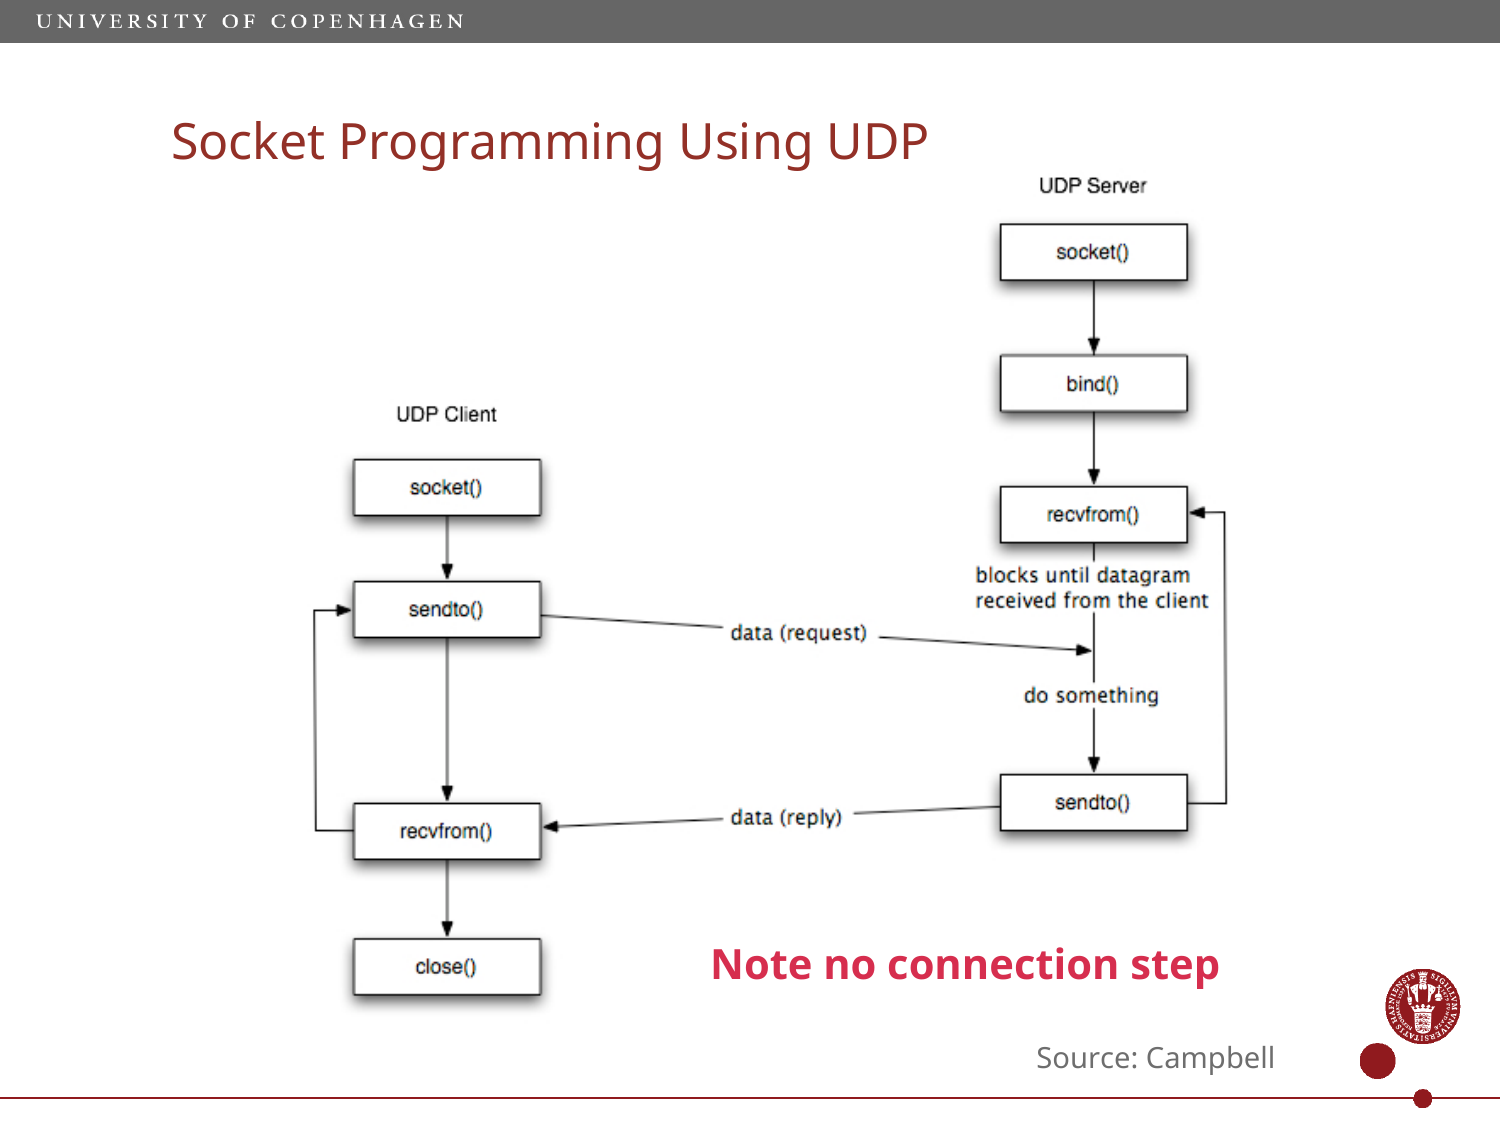

# Socket Programming Using UDP
Note no connection step
Source: Campbell